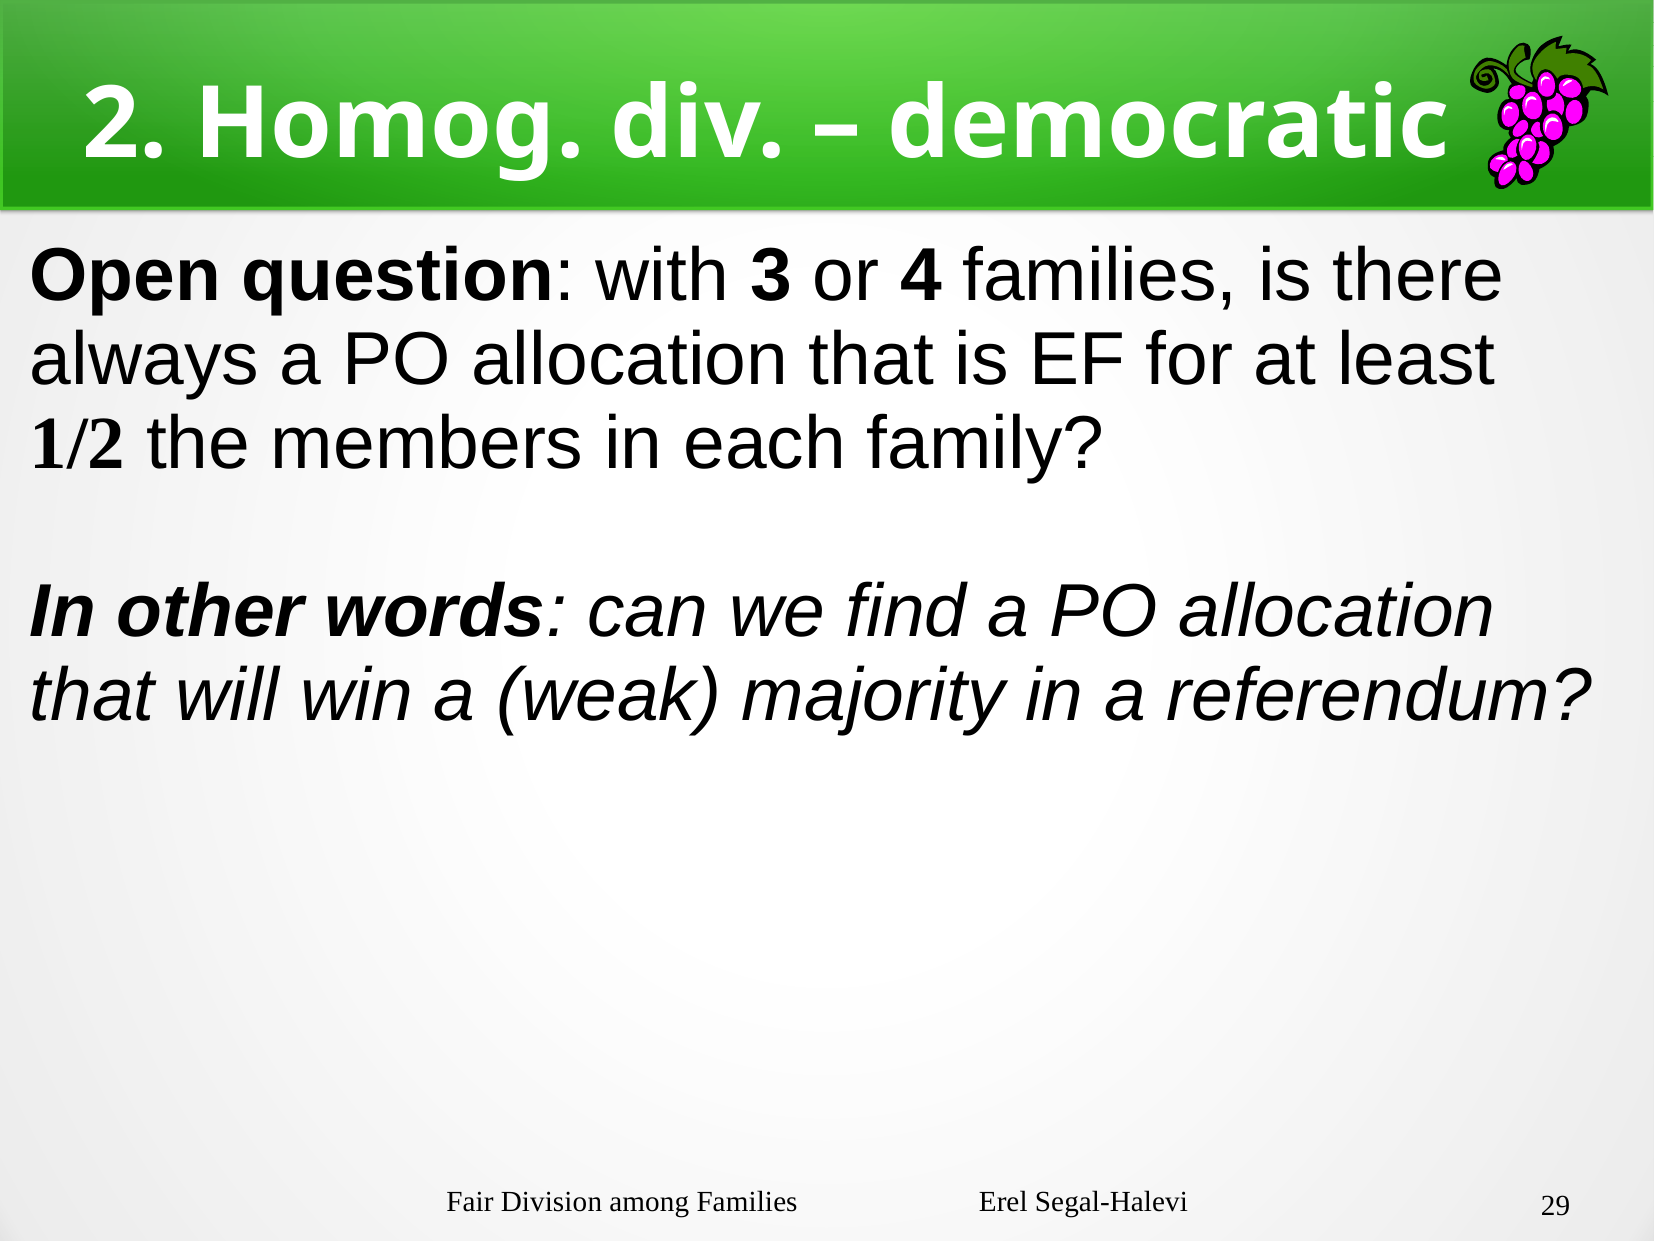

# 2. Homog. div. – democratic
Open question: with 3 or 4 families, is there always a PO allocation that is EF for at least 1/2 the members in each family?
In other words: can we find a PO allocation that will win a (weak) majority in a referendum?
Fair Division among Families Erel Segal-Halevi
29